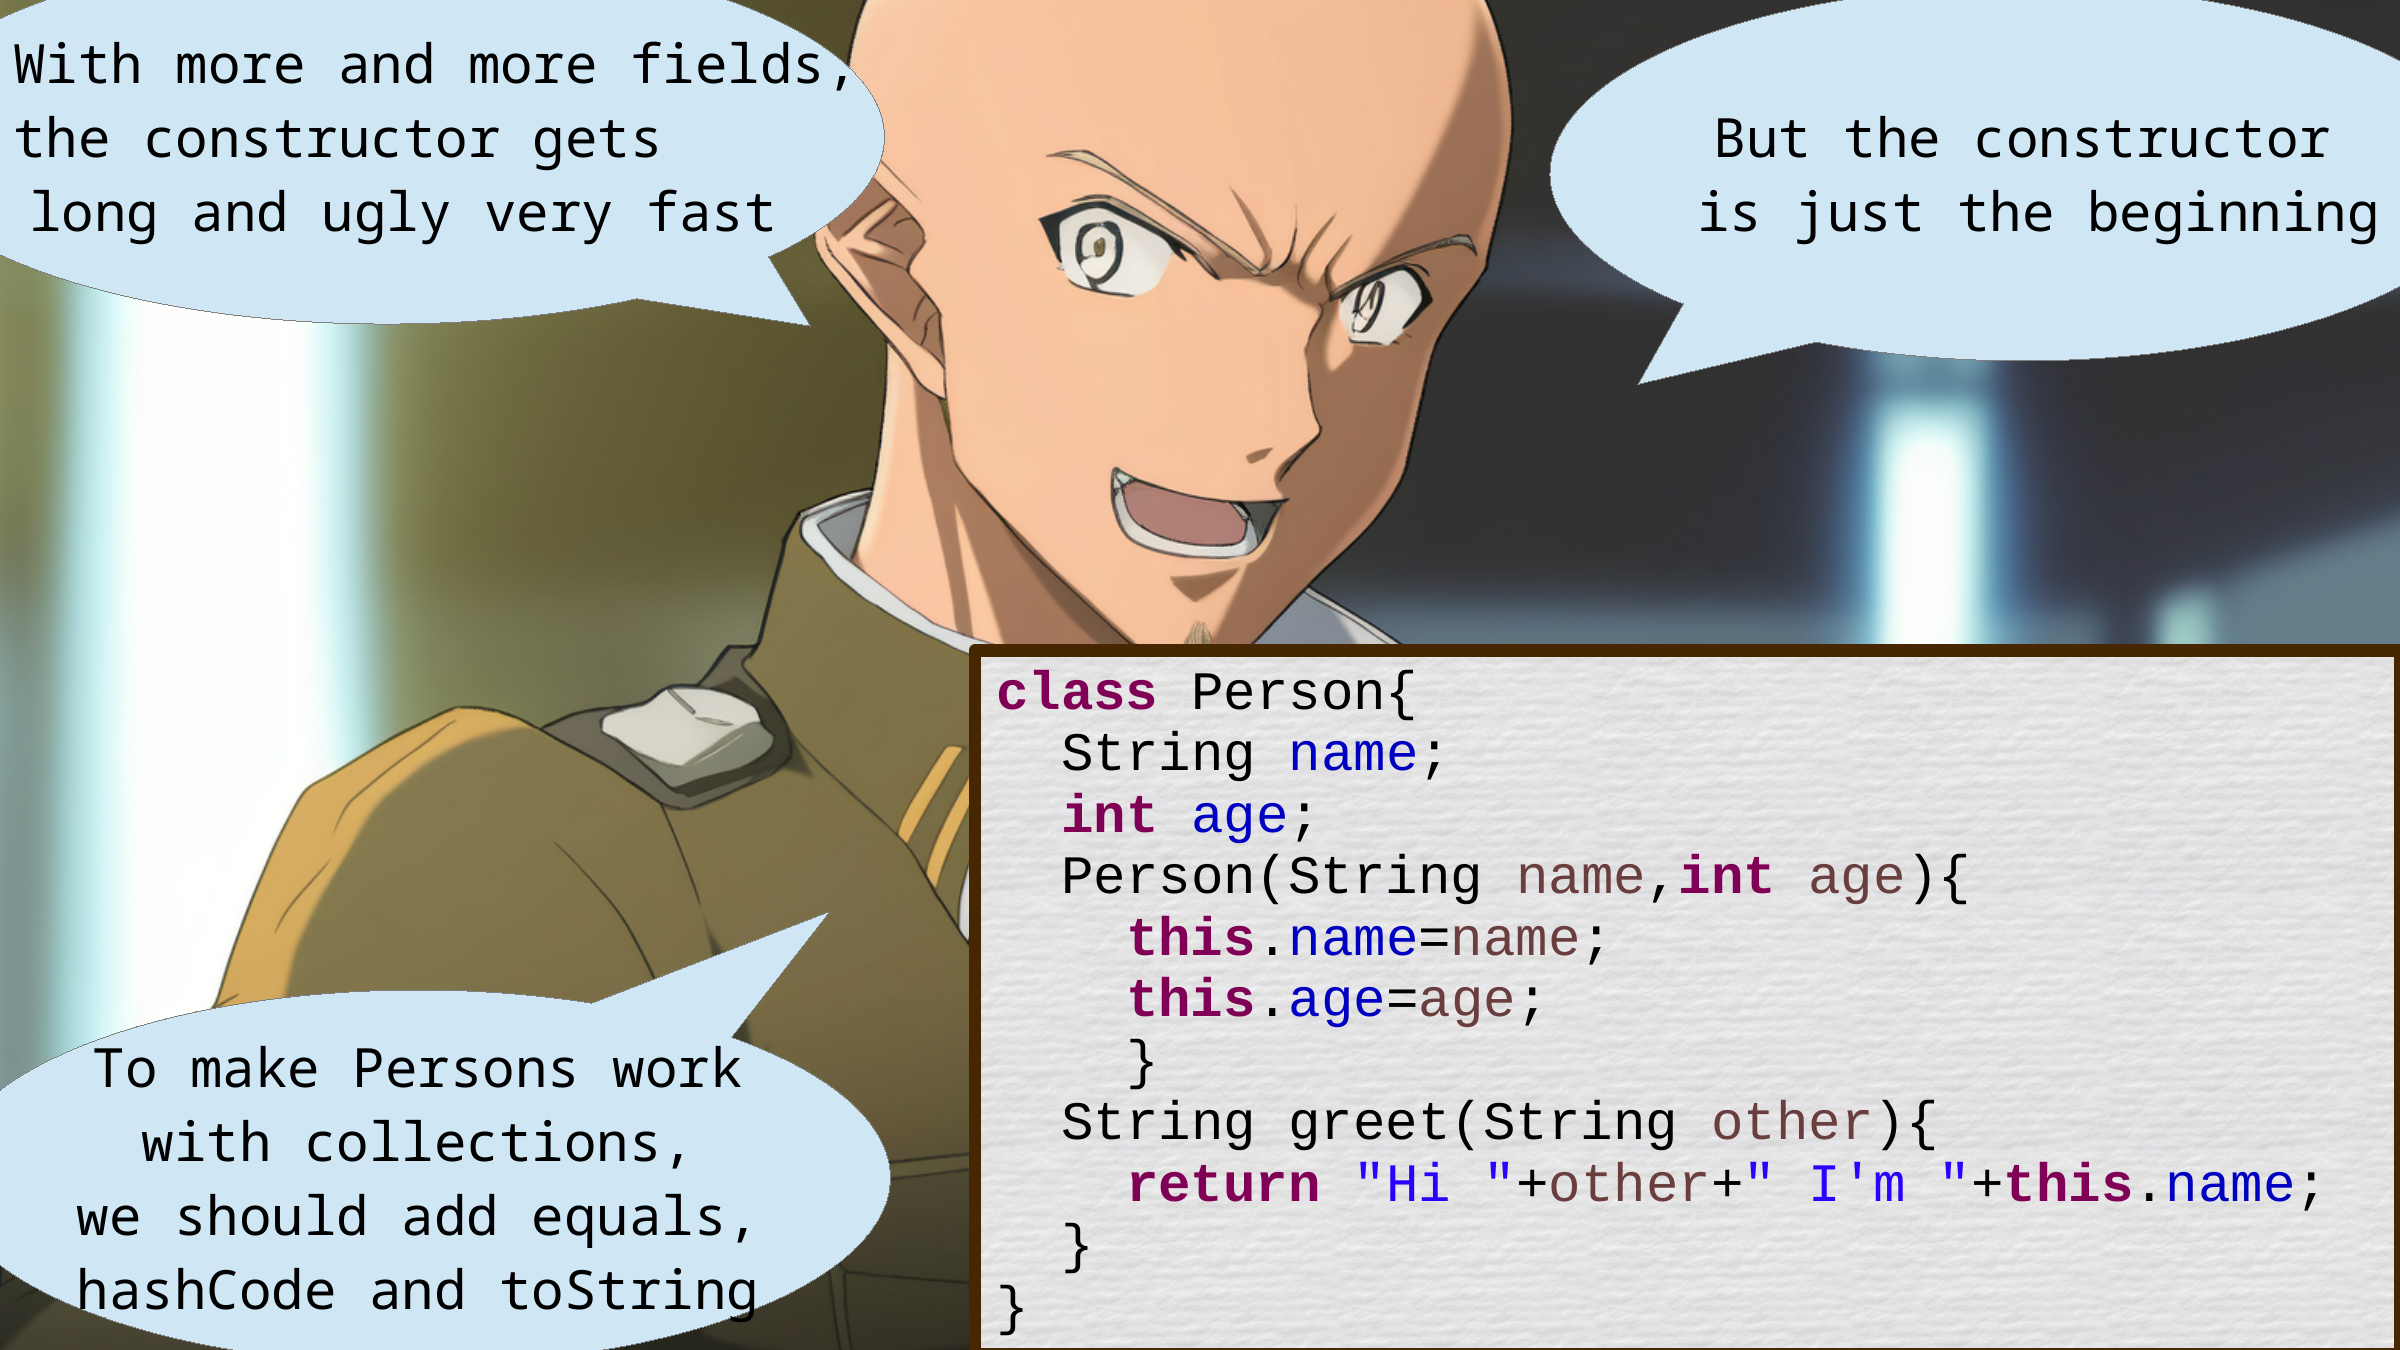

With more and more fields,
the constructor gets
 long and ugly very fast
But the constructor
 is just the beginning
class Person{
 String name;
 int age;
 Person(String name,int age){
 this.name=name;
 this.age=age;
 }
 String greet(String other){
 return "Hi "+other+" I'm "+this.name;
 }
}
To make Persons work
with collections,
we should add equals,
hashCode and toString